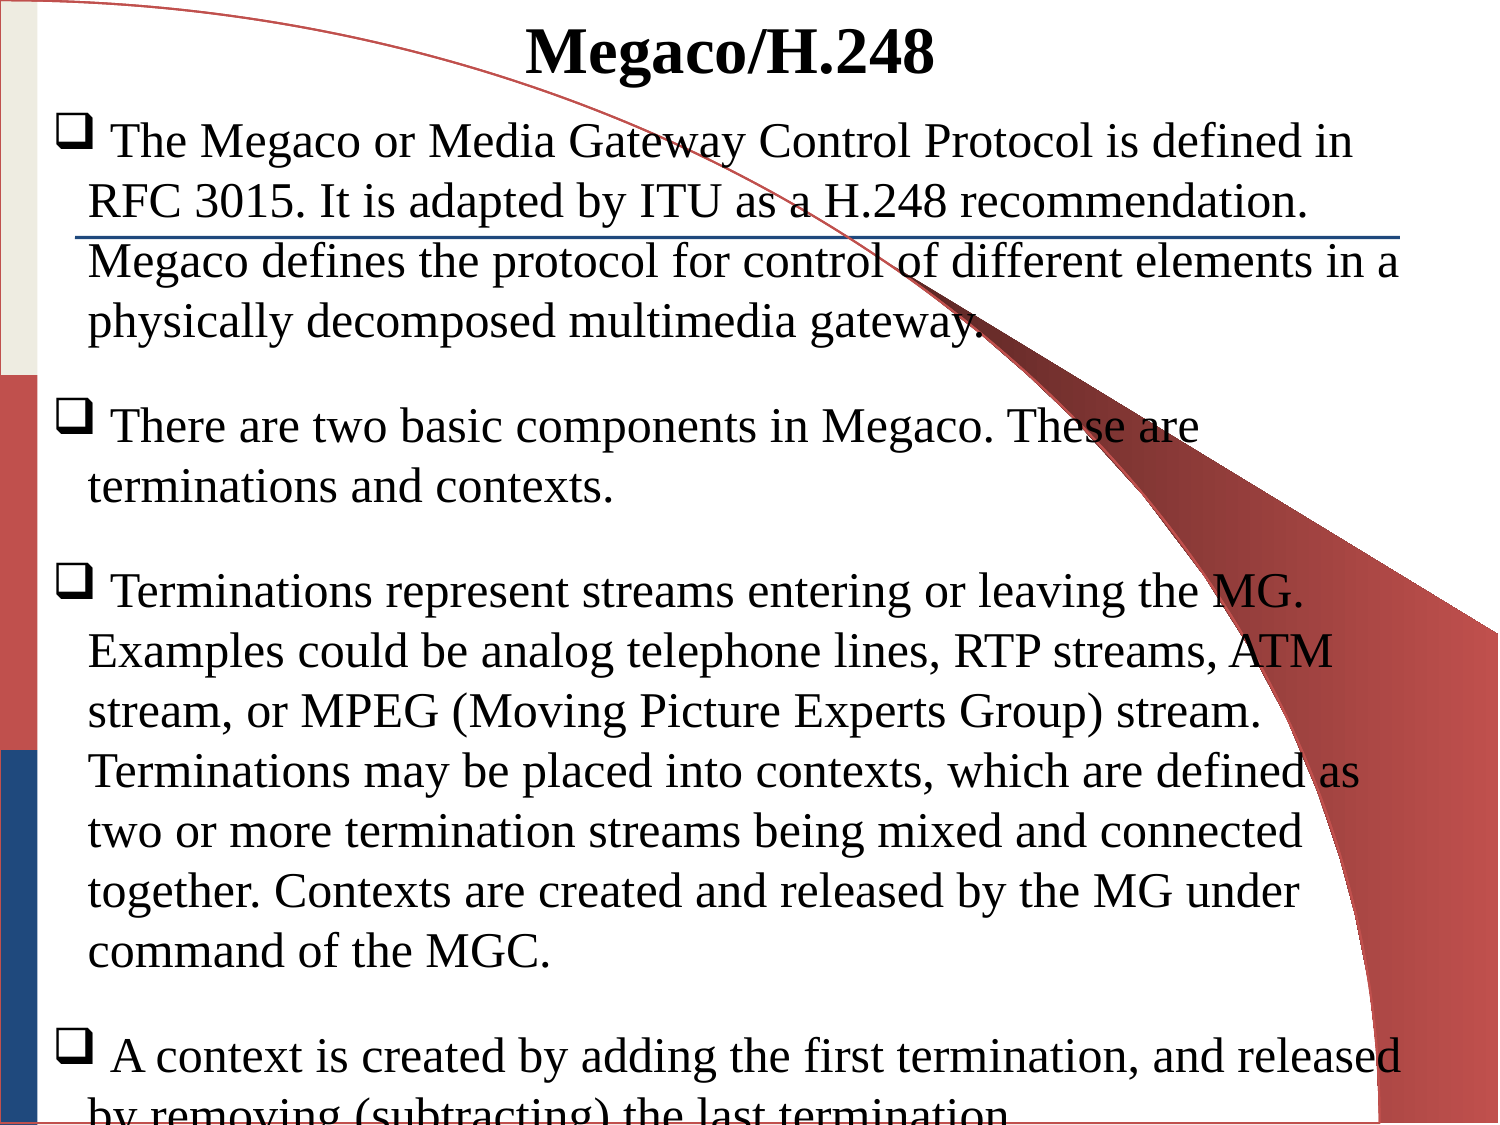

Megaco/H.248
 The Megaco or Media Gateway Control Protocol is defined in RFC 3015. It is adapted by ITU as a H.248 recommendation. Megaco defines the protocol for control of different elements in a physically decomposed multimedia gateway.
 There are two basic components in Megaco. These are terminations and contexts.
 Terminations represent streams entering or leaving the MG. Examples could be analog telephone lines, RTP streams, ATM stream, or MPEG (Moving Picture Experts Group) stream. Terminations may be placed into contexts, which are defined as two or more termination streams being mixed and connected together. Contexts are created and released by the MG under command of the MGC.
 A context is created by adding the first termination, and released by removing (subtracting) the last termination.